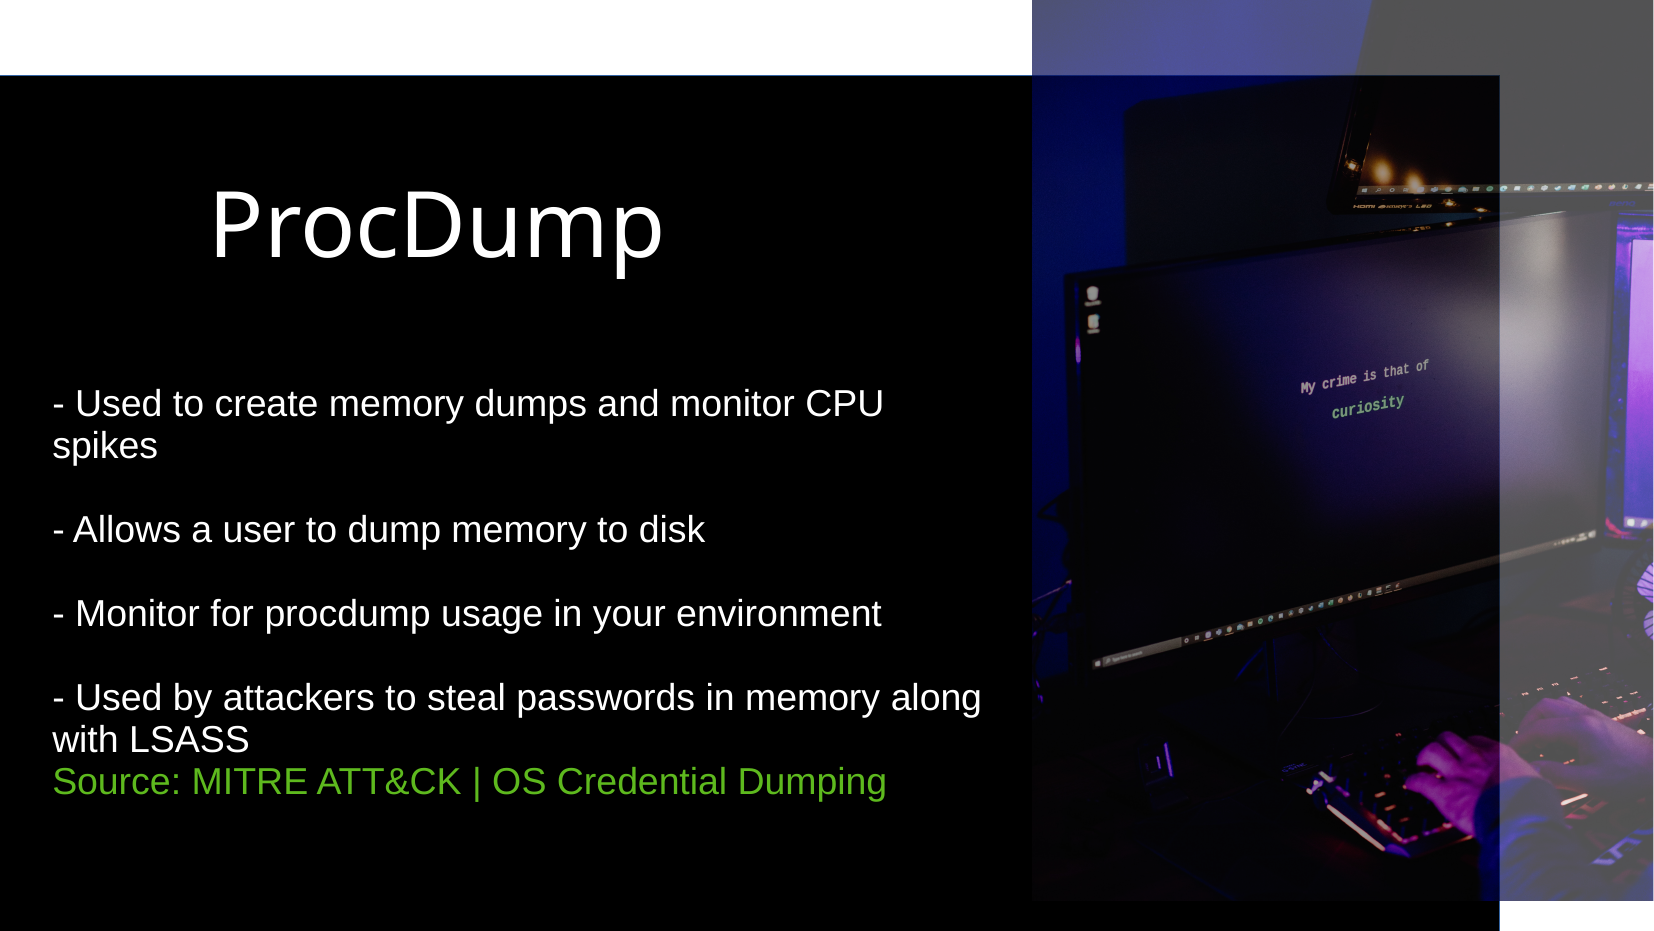

# ProcDump
- Used to create memory dumps and monitor CPU spikes
- Allows a user to dump memory to disk
- Monitor for procdump usage in your environment
- Used by attackers to steal passwords in memory along with LSASS
Source: MITRE ATT&CK | OS Credential Dumping